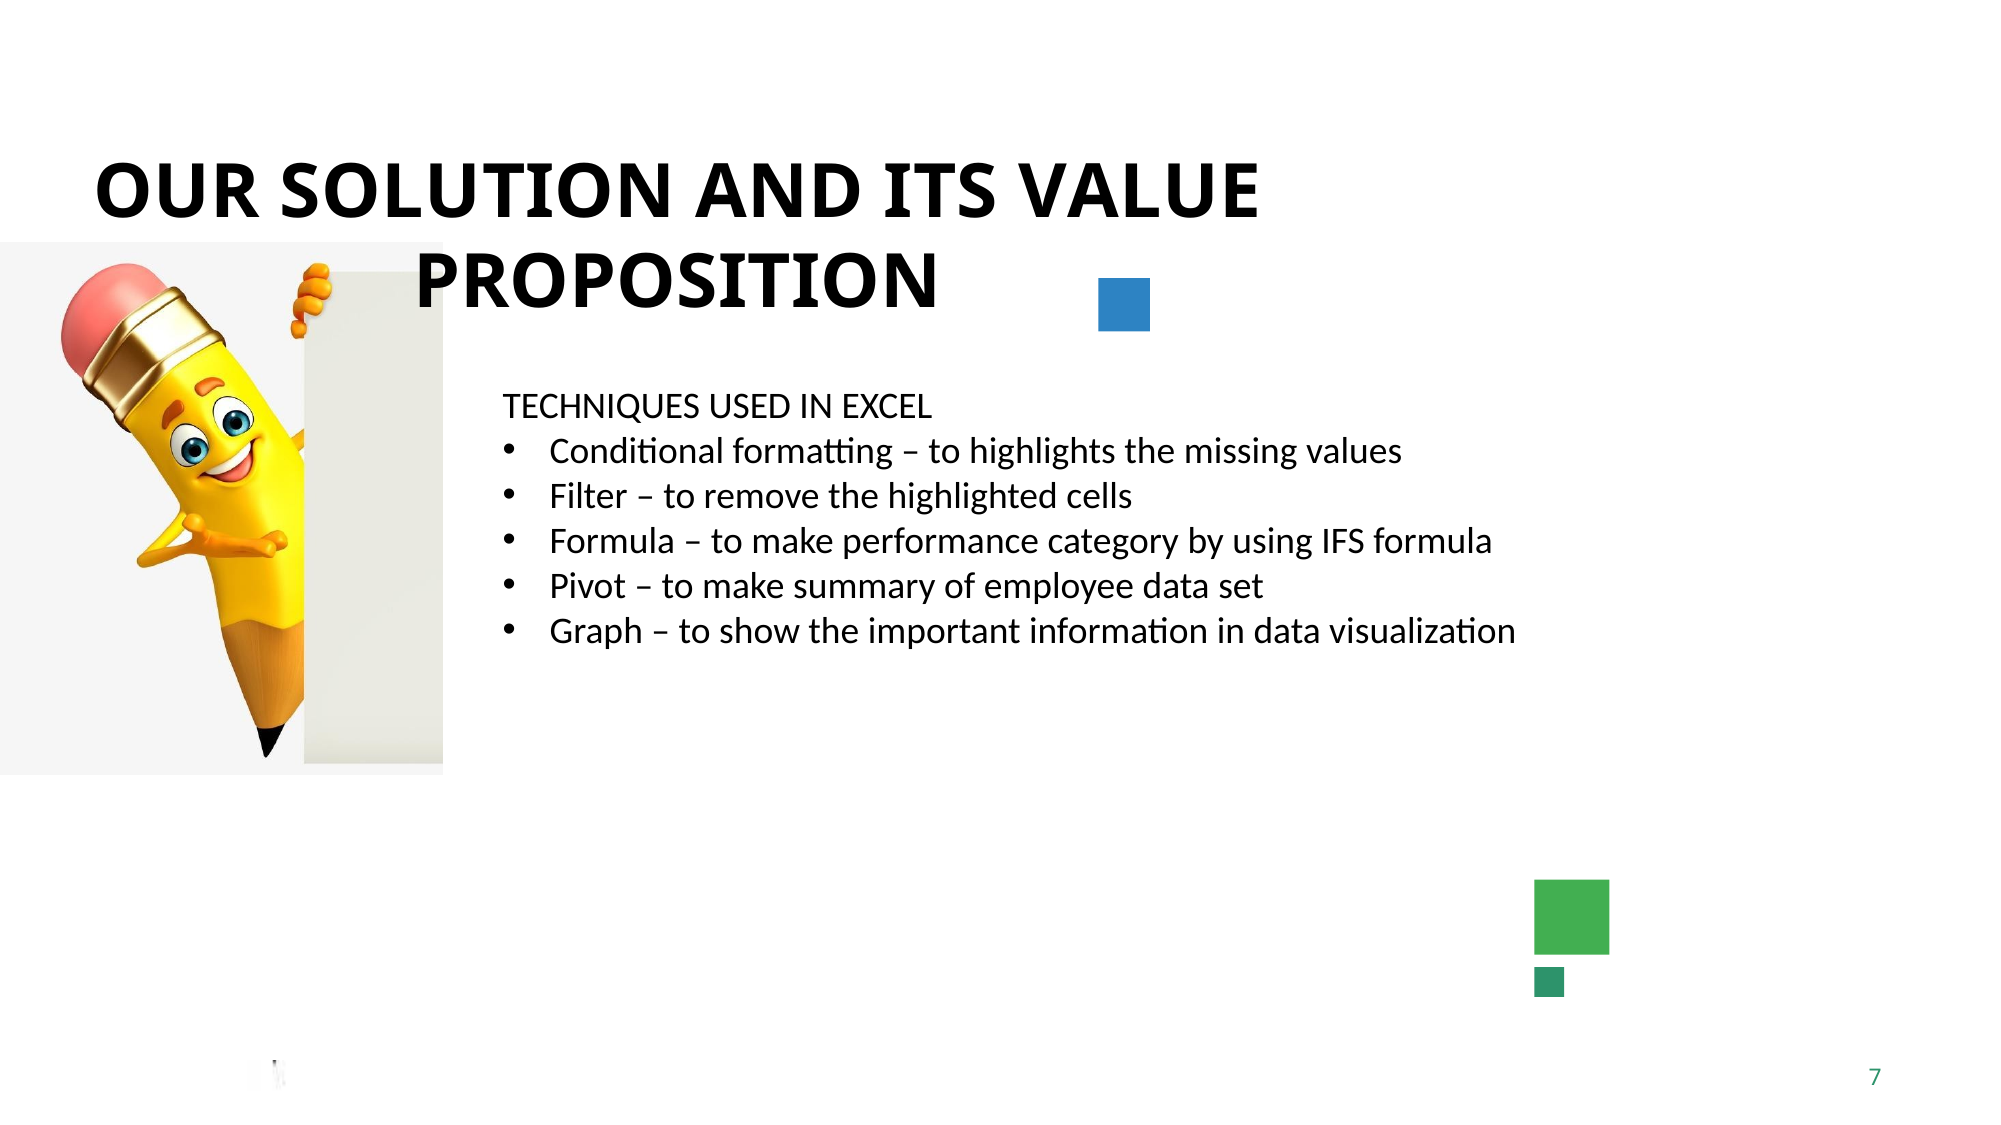

# OUR SOLUTION AND ITS VALUE PROPOSITION
TECHNIQUES USED IN EXCEL
Conditional formatting – to highlights the missing values
Filter – to remove the highlighted cells
Formula – to make performance category by using IFS formula
Pivot – to make summary of employee data set
Graph – to show the important information in data visualization